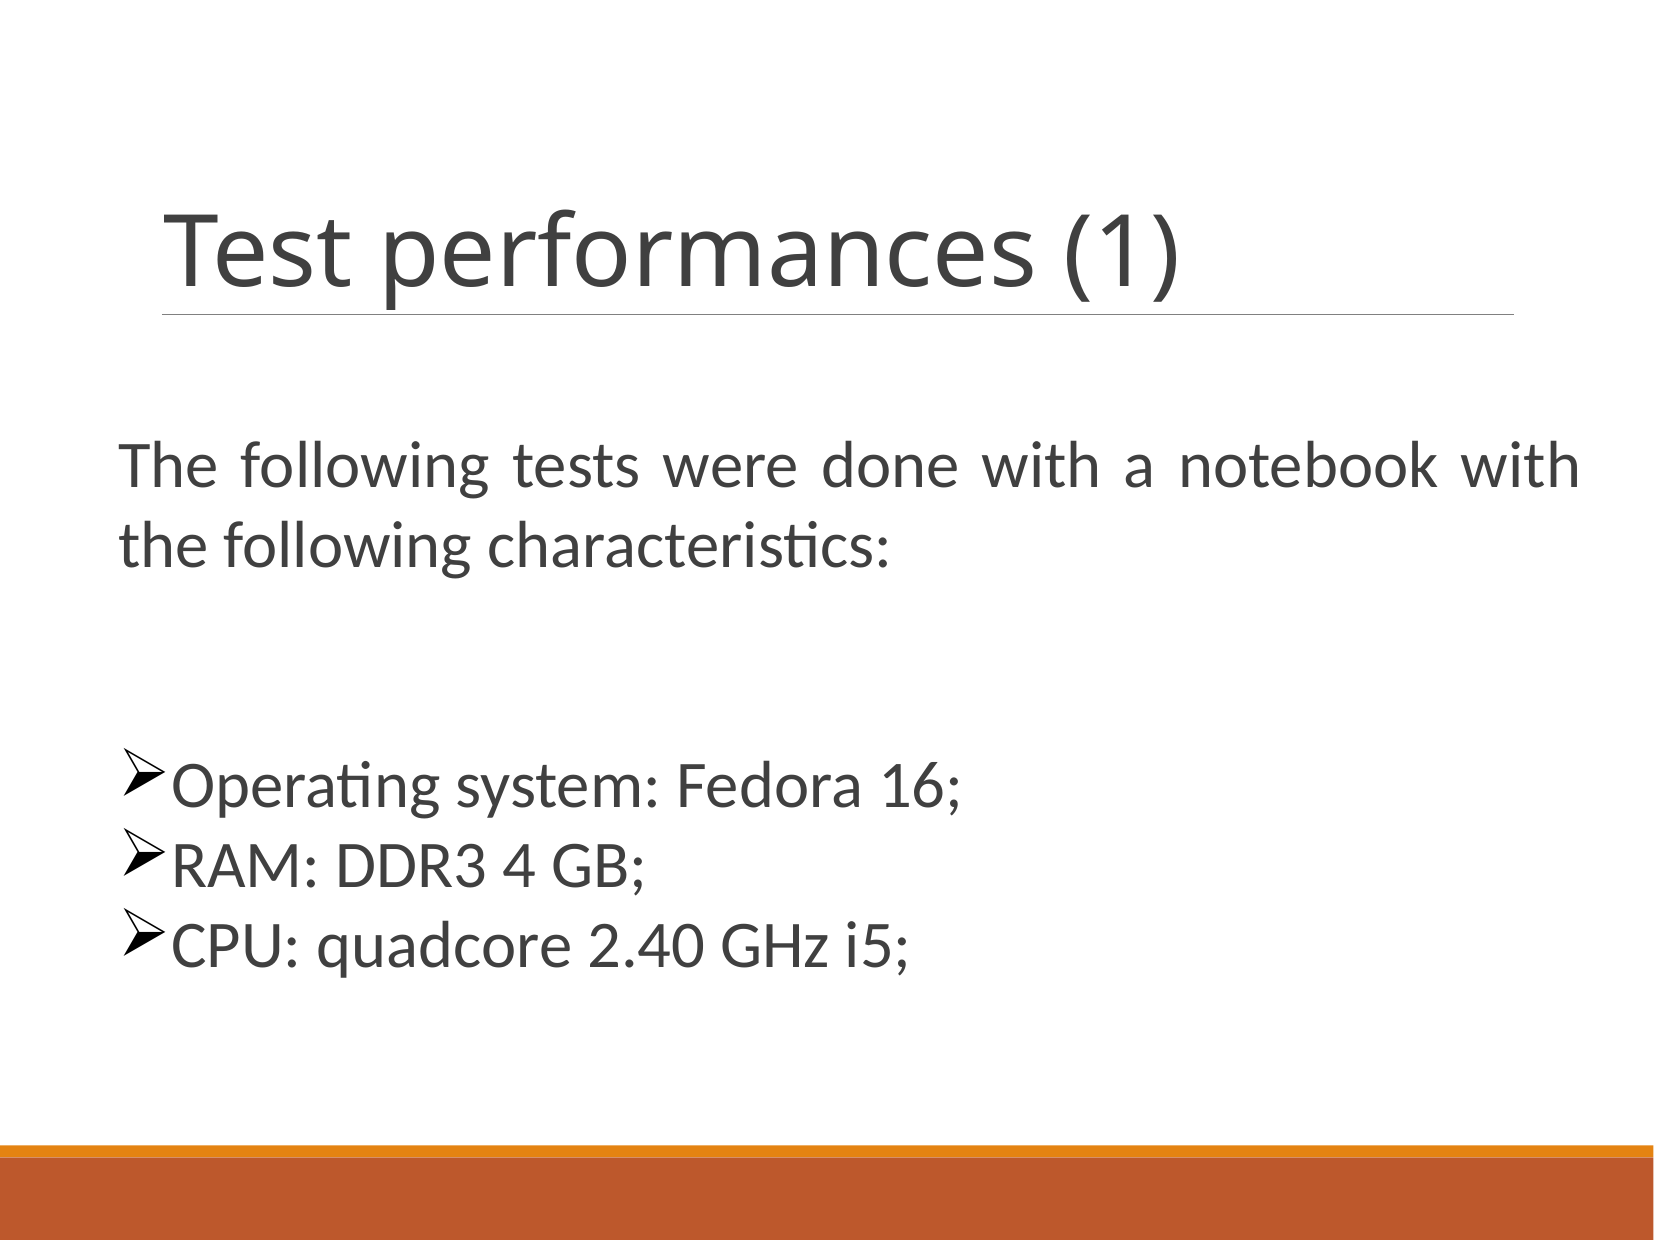

Test performances (1)
The following tests were done with a notebook with the following characteristics:
Operating system: Fedora 16;
RAM: DDR3 4 GB;
CPU: quadcore 2.40 GHz i5;